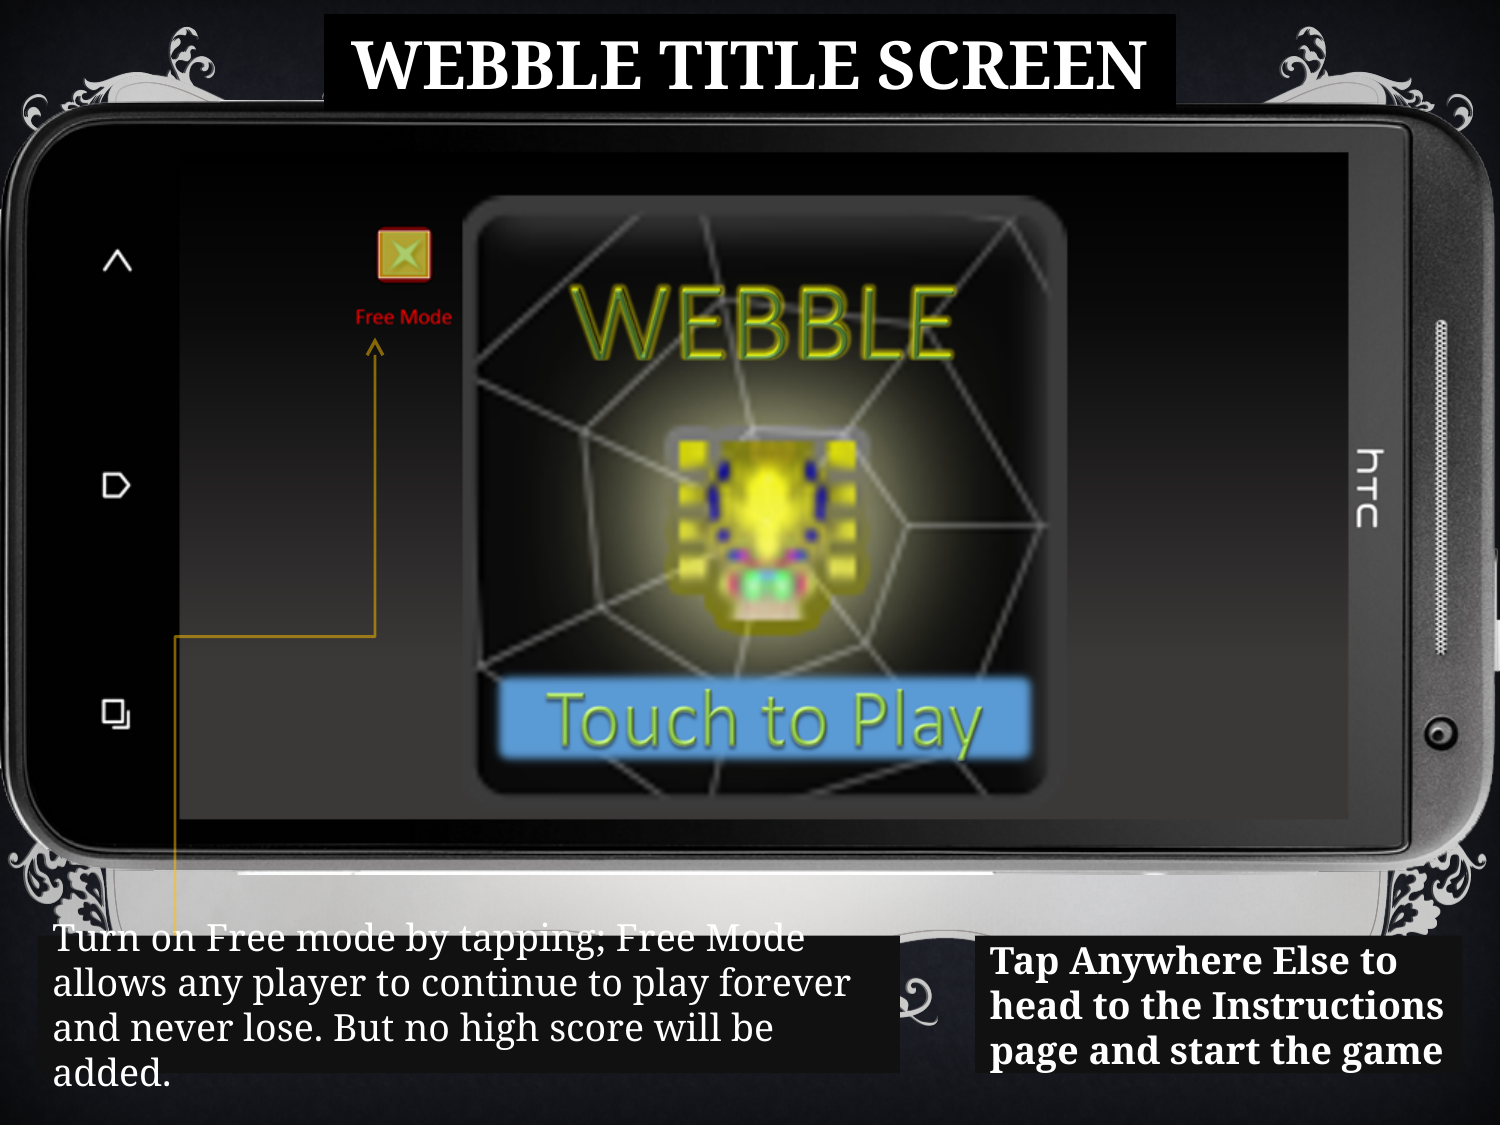

WEBBLE TITLE SCREEN
Turn on Free mode by tapping; Free Mode allows any player to continue to play forever and never lose. But no high score will be added.
Tap Anywhere Else to head to the Instructions page and start the game